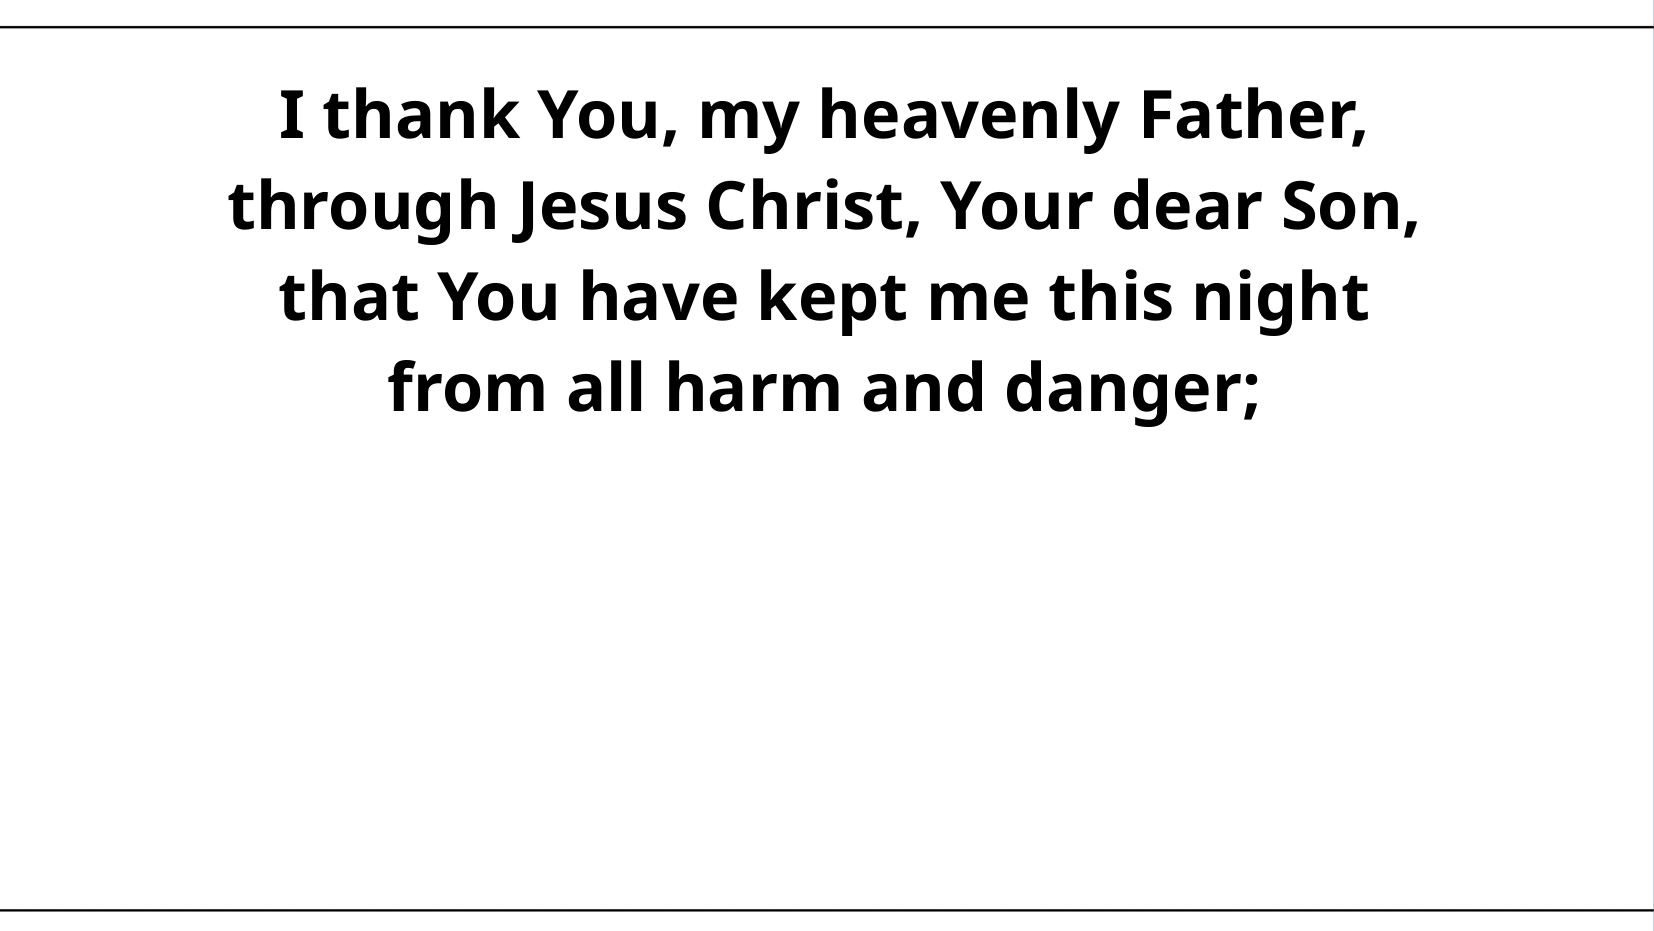

I thank You, my heavenly Father,
through Jesus Christ, Your dear Son,
that You have kept me this night
from all harm and danger;